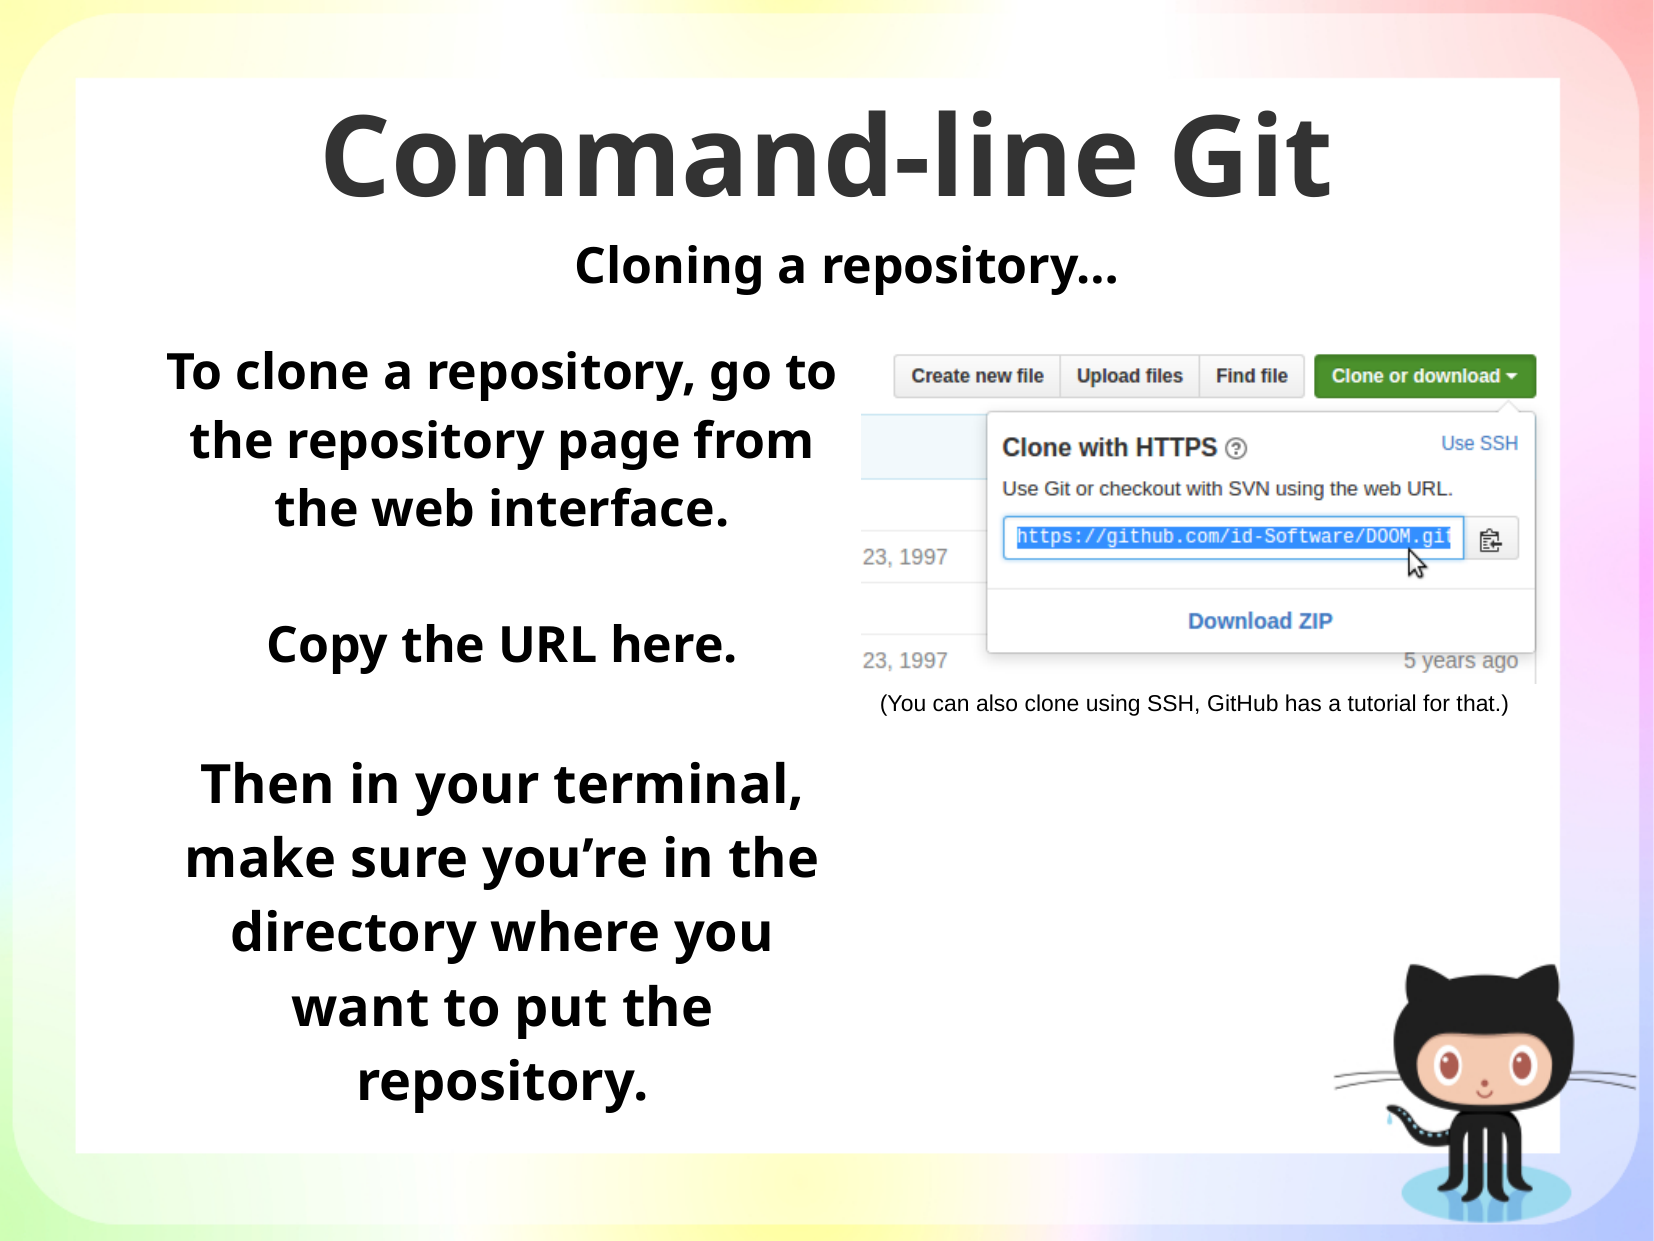

# Command-line Git
Cloning a repository…
To clone a repository, go to the repository page from the web interface.
Copy the URL here.
Then in your terminal, make sure you’re in the directory where you want to put the repository.
(You can also clone using SSH, GitHub has a tutorial for that.)